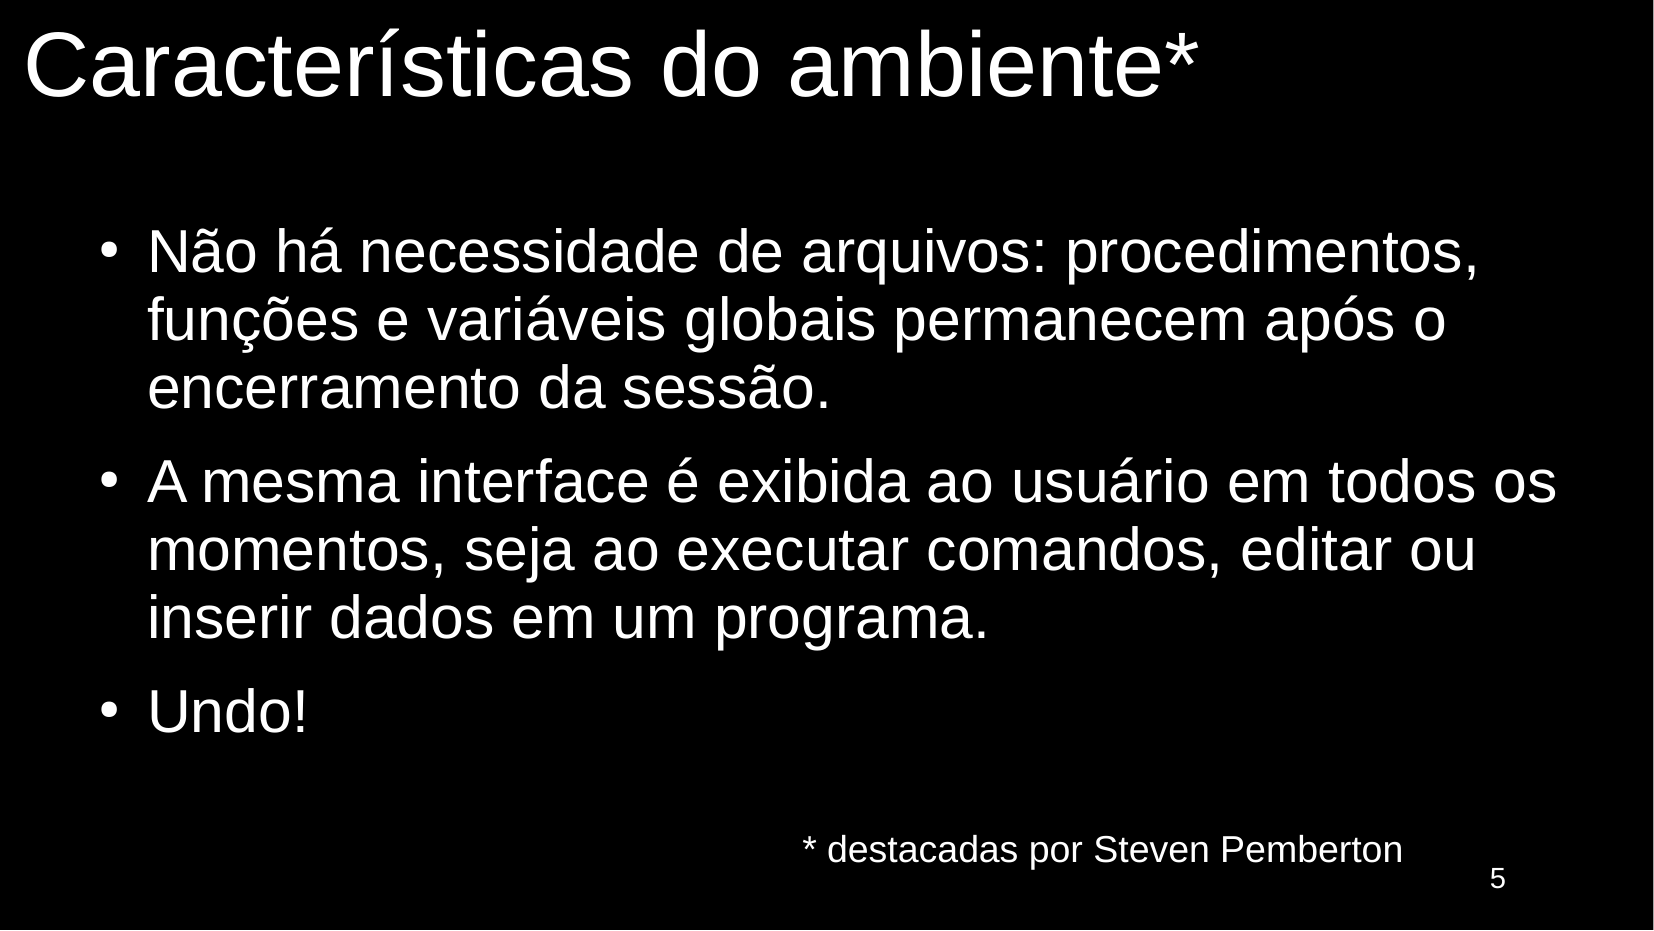

# Características do ambiente*
Não há necessidade de arquivos: procedimentos, funções e variáveis ​​globais permanecem após o encerramento da sessão.
A mesma interface é exibida ao usuário em todos os momentos, seja ao executar comandos, editar ou inserir dados em um programa.
Undo!
* destacadas por Steven Pemberton
5